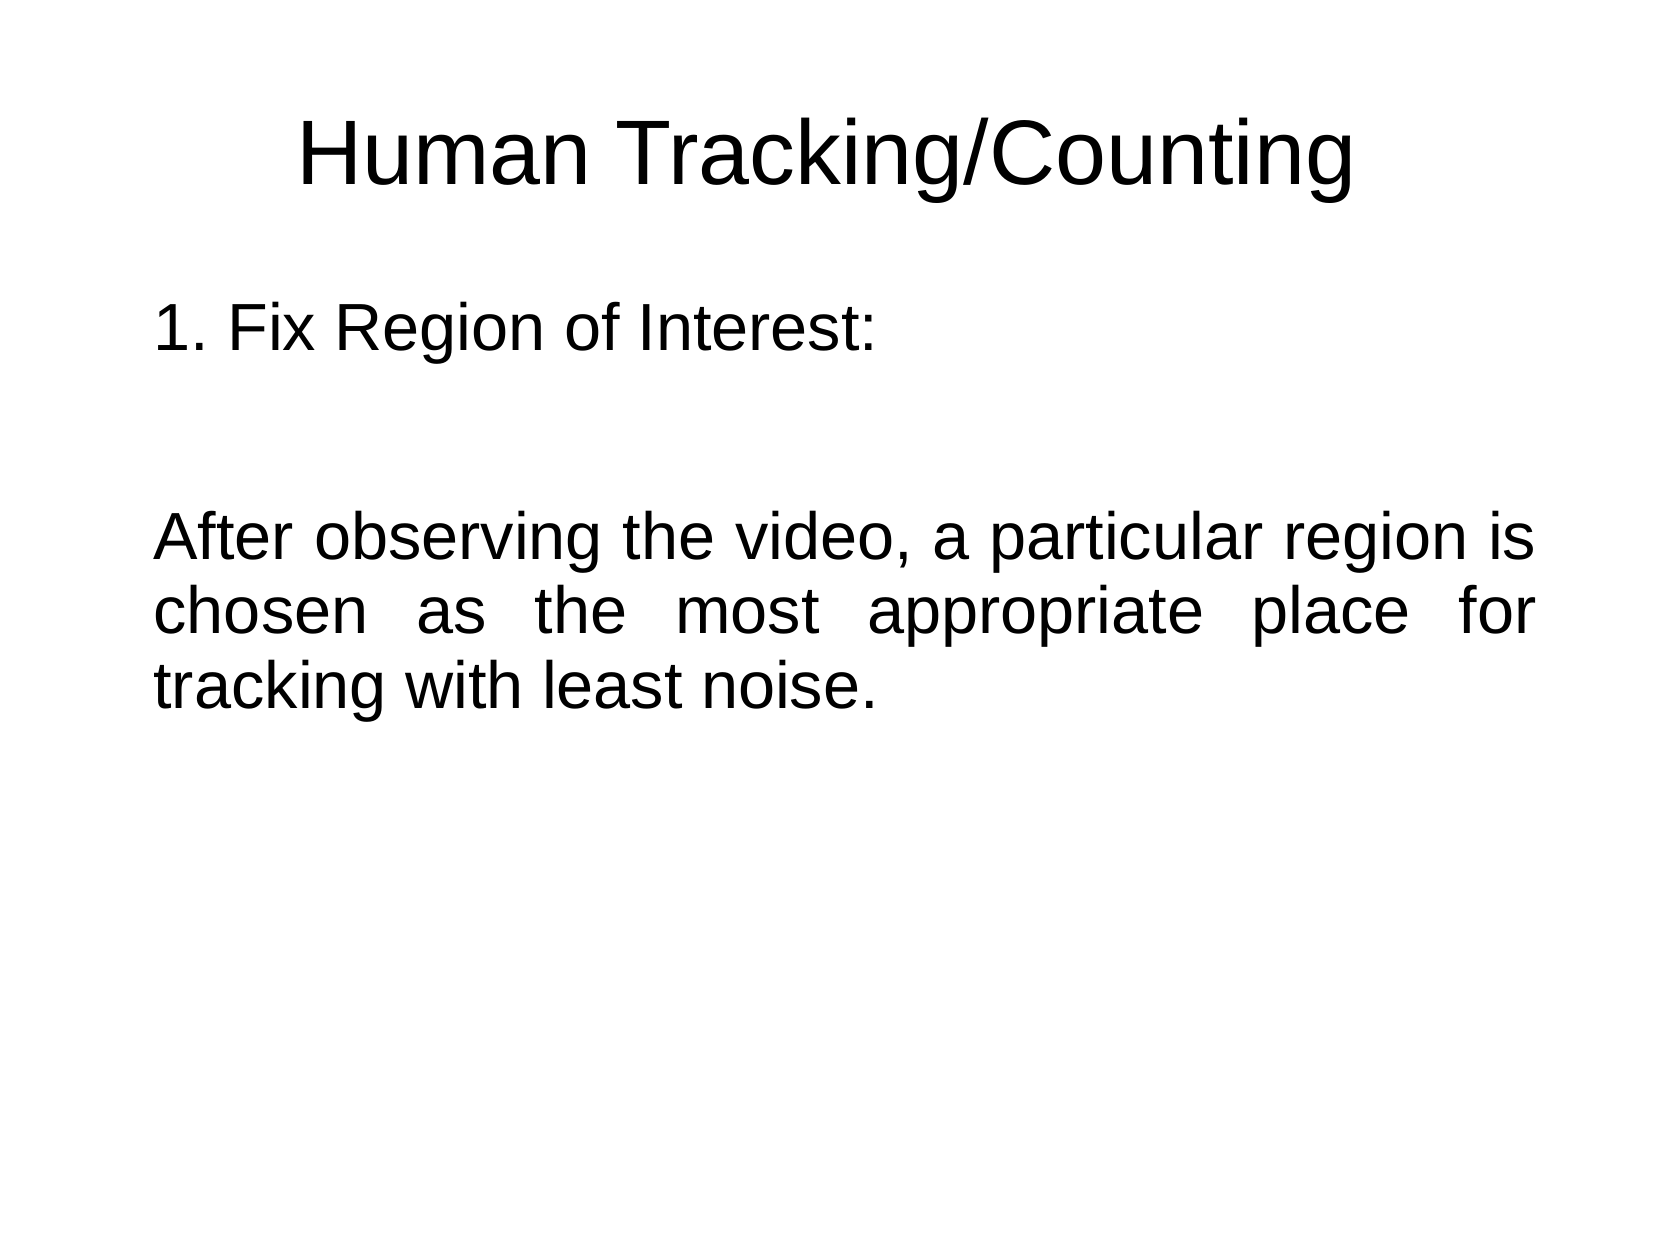

# Human Tracking/Counting
1. Fix Region of Interest:
After observing the video, a particular region is chosen as the most appropriate place for tracking with least noise.